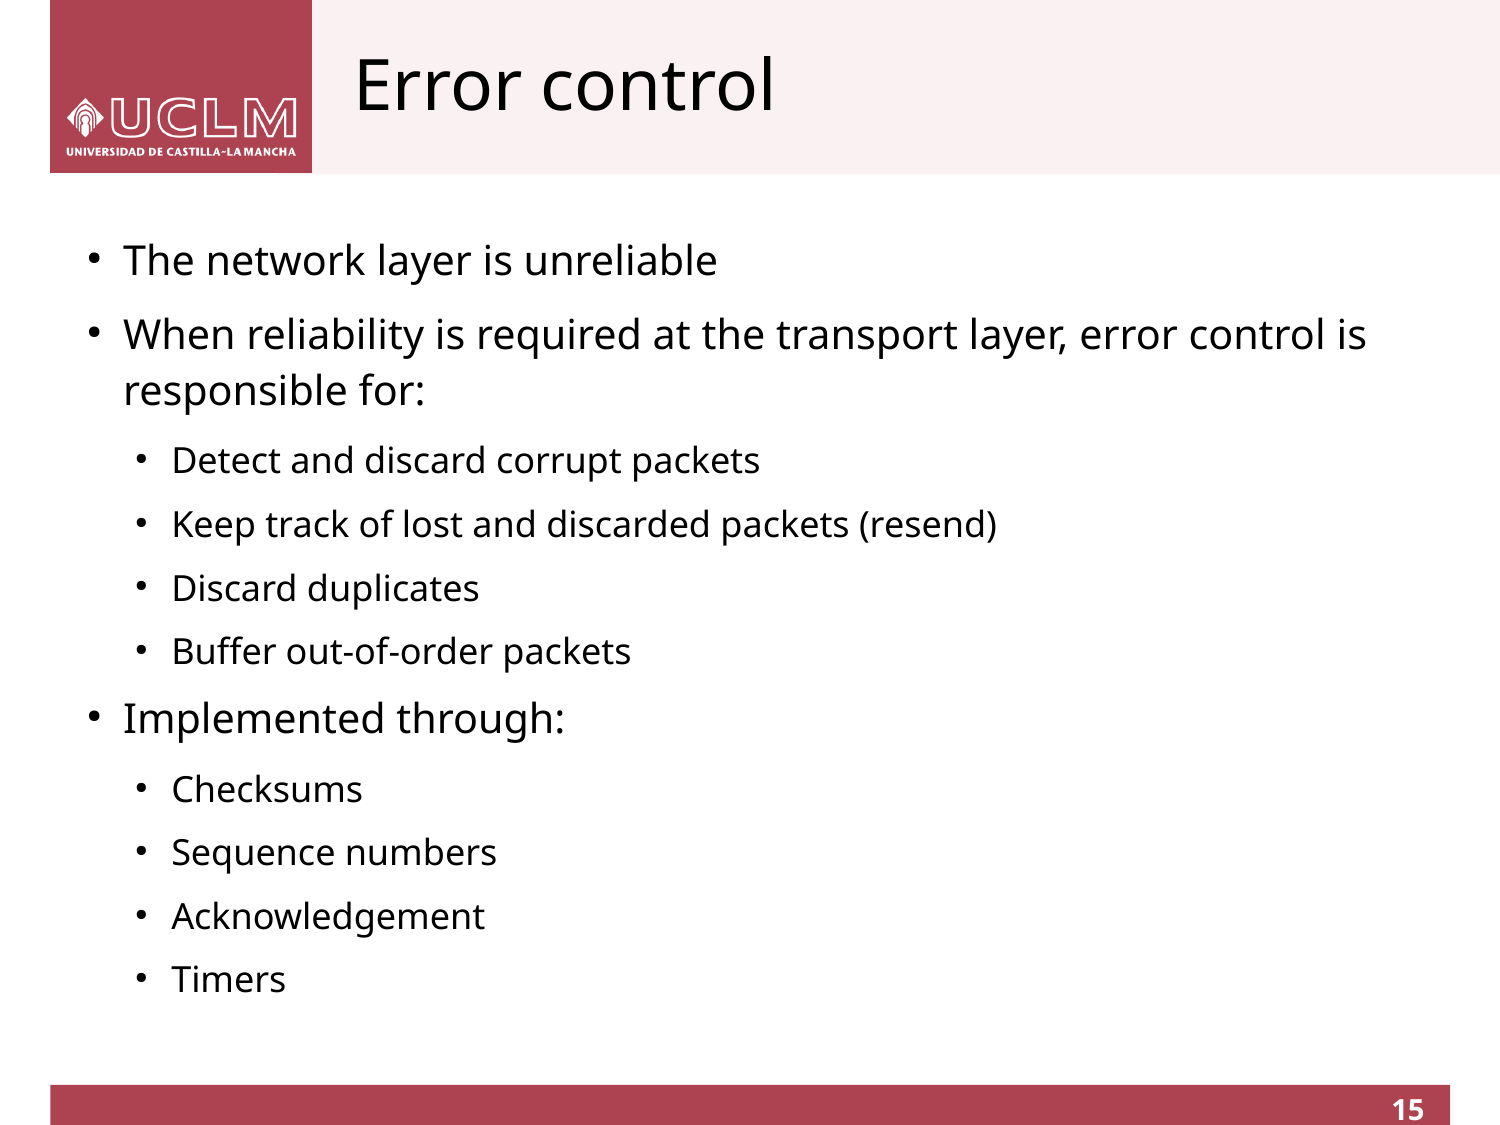

Error control
# The network layer is unreliable
When reliability is required at the transport layer, error control is responsible for:
Detect and discard corrupt packets
Keep track of lost and discarded packets (resend)
Discard duplicates
Buffer out-of-order packets
Implemented through:
Checksums
Sequence numbers
Acknowledgement
Timers
15